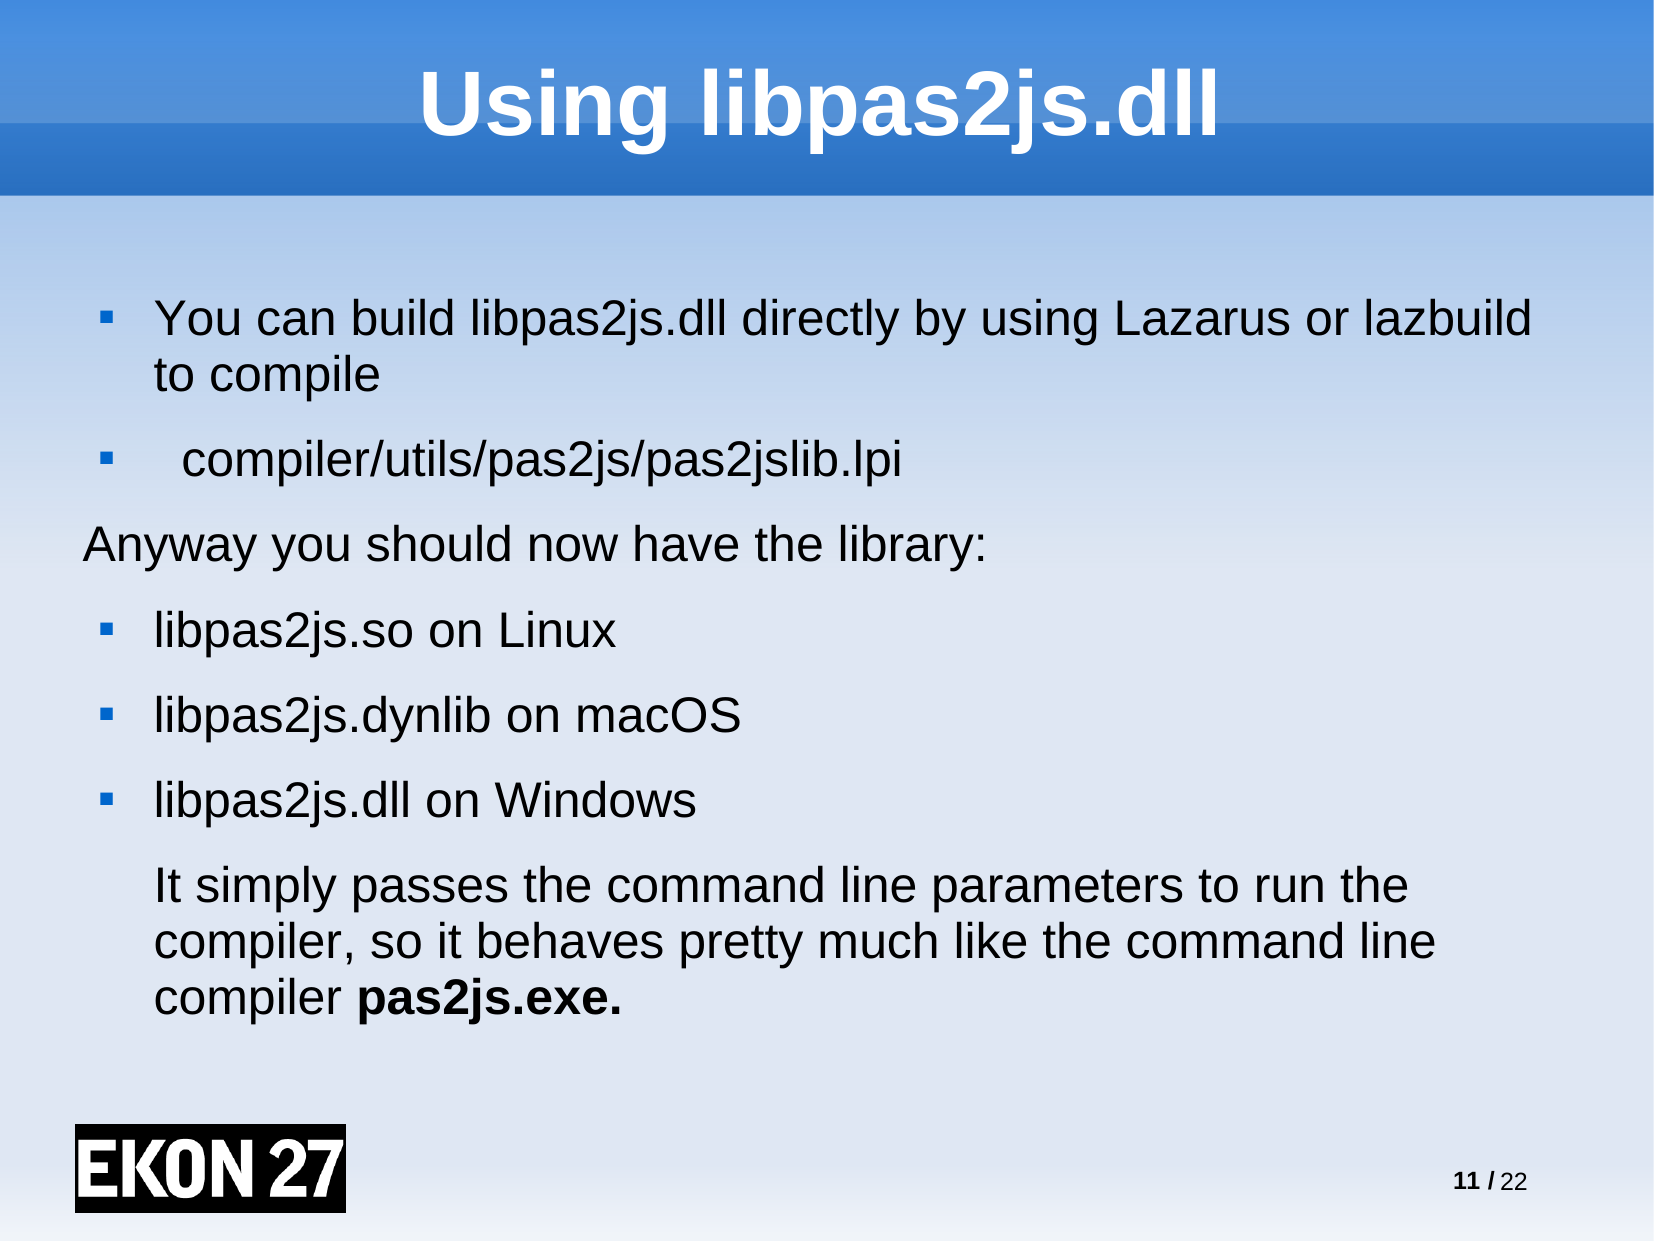

# Using libpas2js.dll
You can build libpas2js.dll directly by using Lazarus or lazbuild to compile
 compiler/utils/pas2js/pas2jslib.lpi
Anyway you should now have the library:
libpas2js.so on Linux
libpas2js.dynlib on macOS
libpas2js.dll on Windows
It simply passes the command line parameters to run the compiler, so it behaves pretty much like the command line compiler pas2js.exe.
11